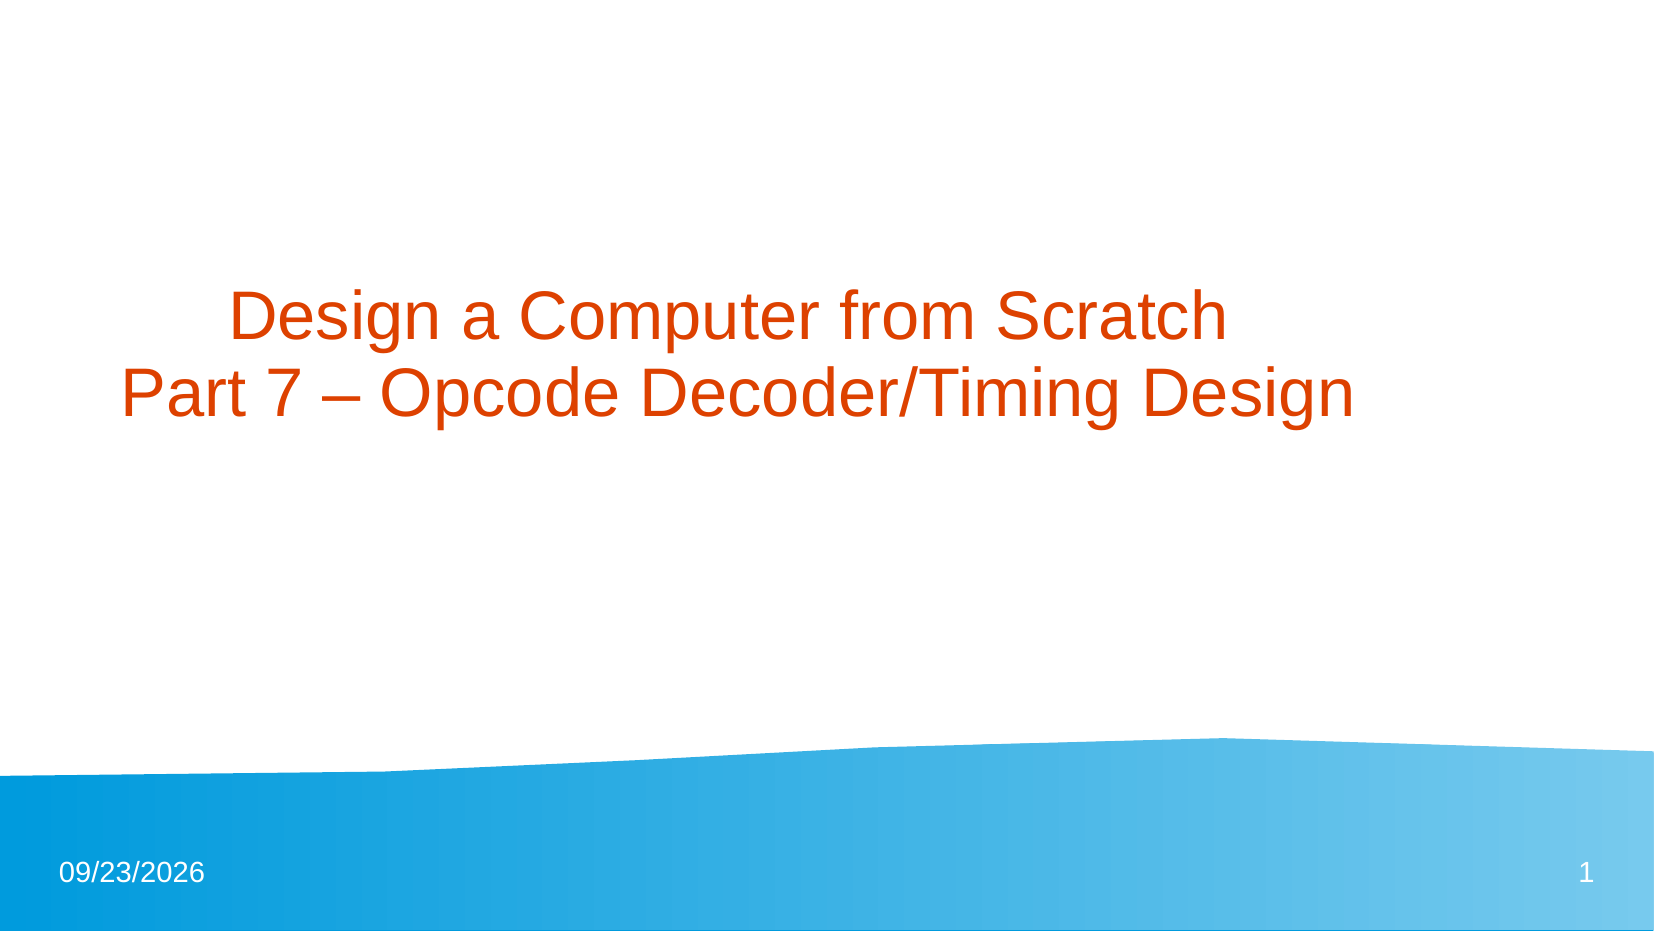

# Design a Computer from Scratch Part 7 – Opcode Decoder/Timing Design